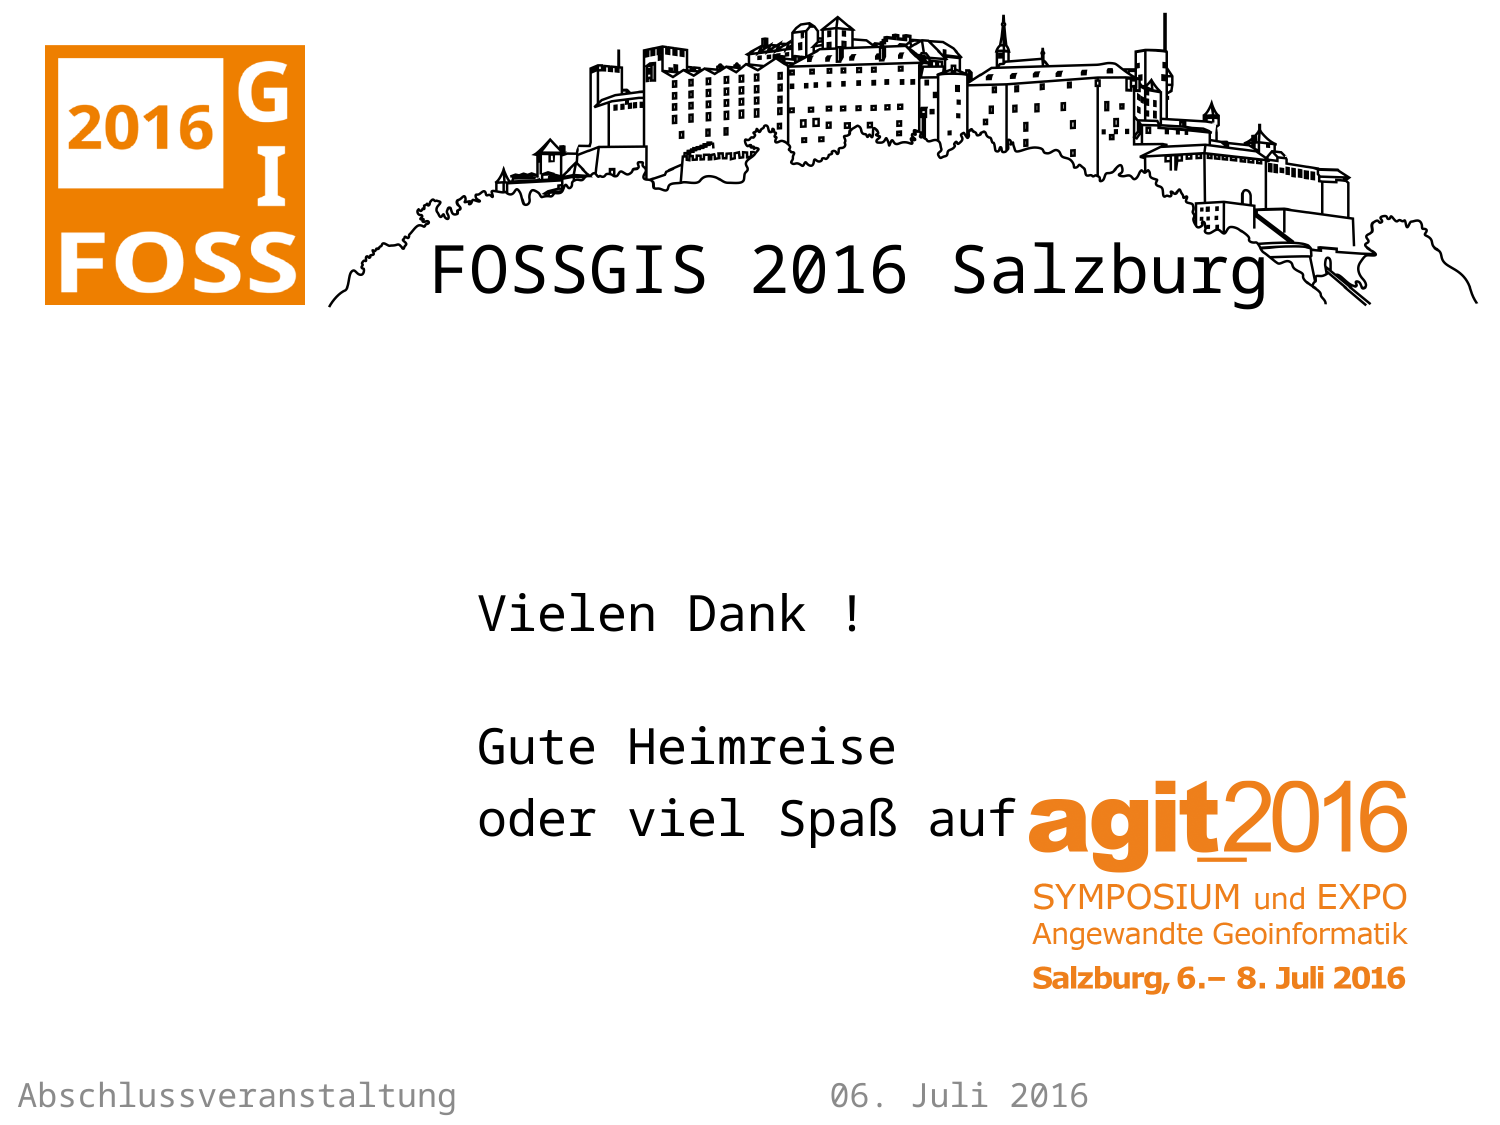

FOSSGIS 2016 Salzburg
Vielen Dank !
Gute Heimreise
oder viel Spaß auf
# Abschlussveranstaltung						06. Juli 2016